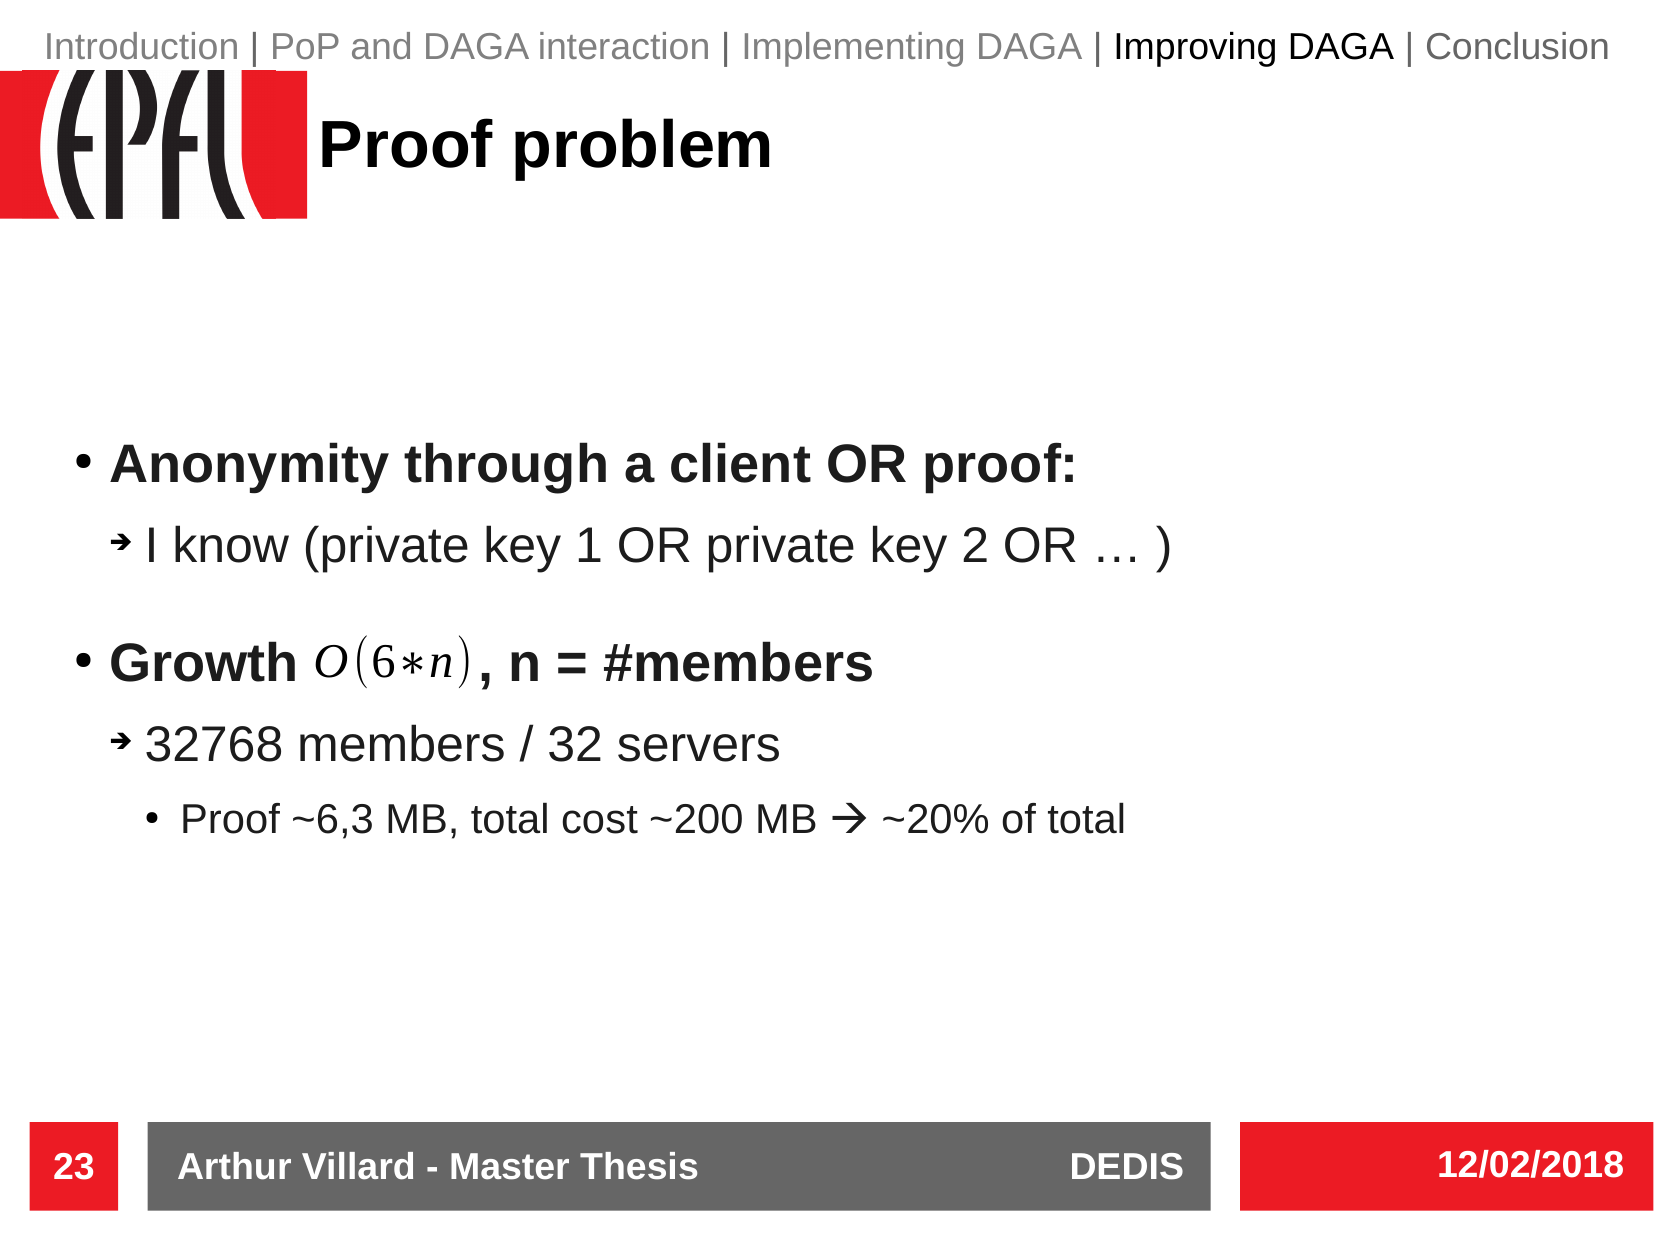

Introduction | PoP and DAGA interaction | Implementing DAGA | Improving DAGA | Conclusion
# Proof problem
Anonymity through a client OR proof:
I know (private key 1 OR private key 2 OR … )
Growth 			, n = #members
32768 members / 32 servers
Proof ~6,3 MB, total cost ~200 MB  ~20% of total
23
Arthur Villard - Master Thesis
12/02/2018